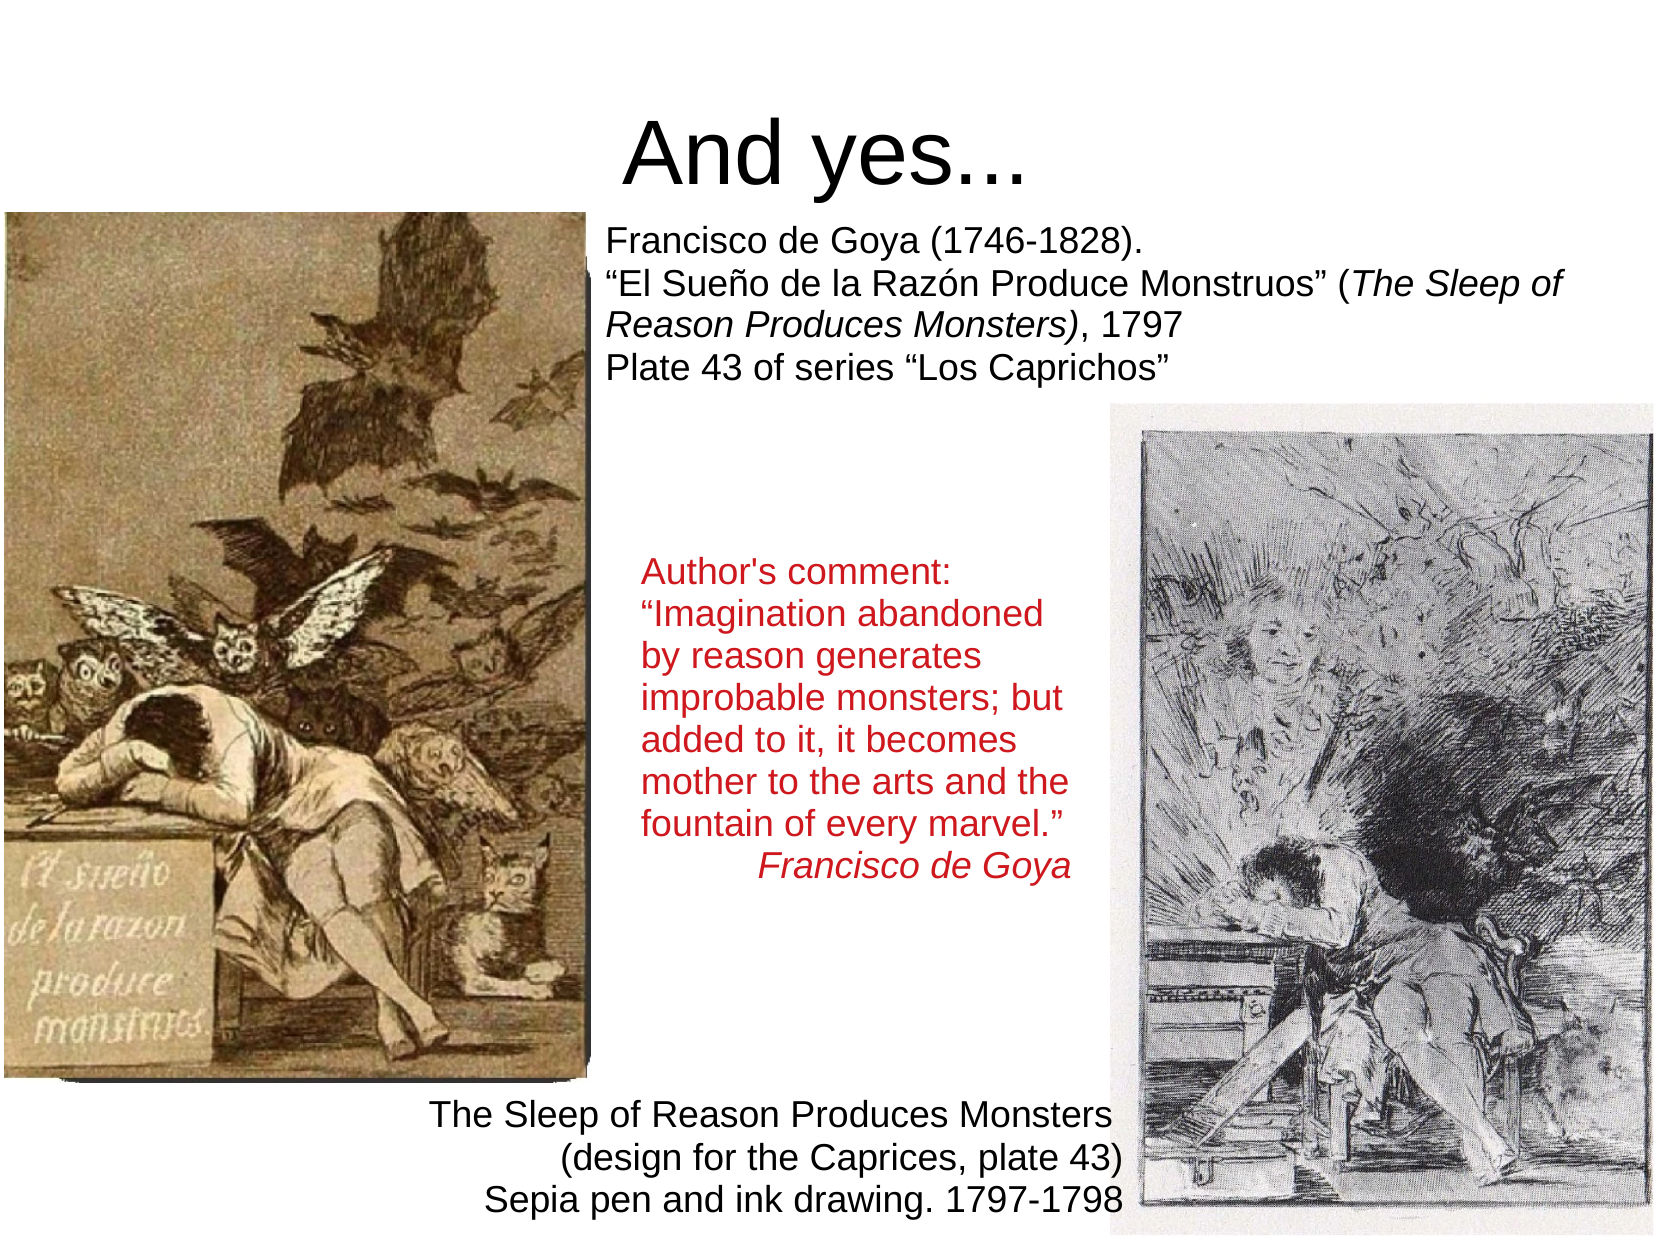

# And yes...
Francisco de Goya (1746-1828).
“El Sueño de la Razón Produce Monstruos” (The Sleep of Reason Produces Monsters), 1797
Plate 43 of series “Los Caprichos”
Author's comment:
“Imagination abandoned by reason generates improbable monsters; but added to it, it becomes mother to the arts and the fountain of every marvel.”
Francisco de Goya
The Sleep of Reason Produces Monsters
(design for the Caprices, plate 43)
Sepia pen and ink drawing. 1797-1798